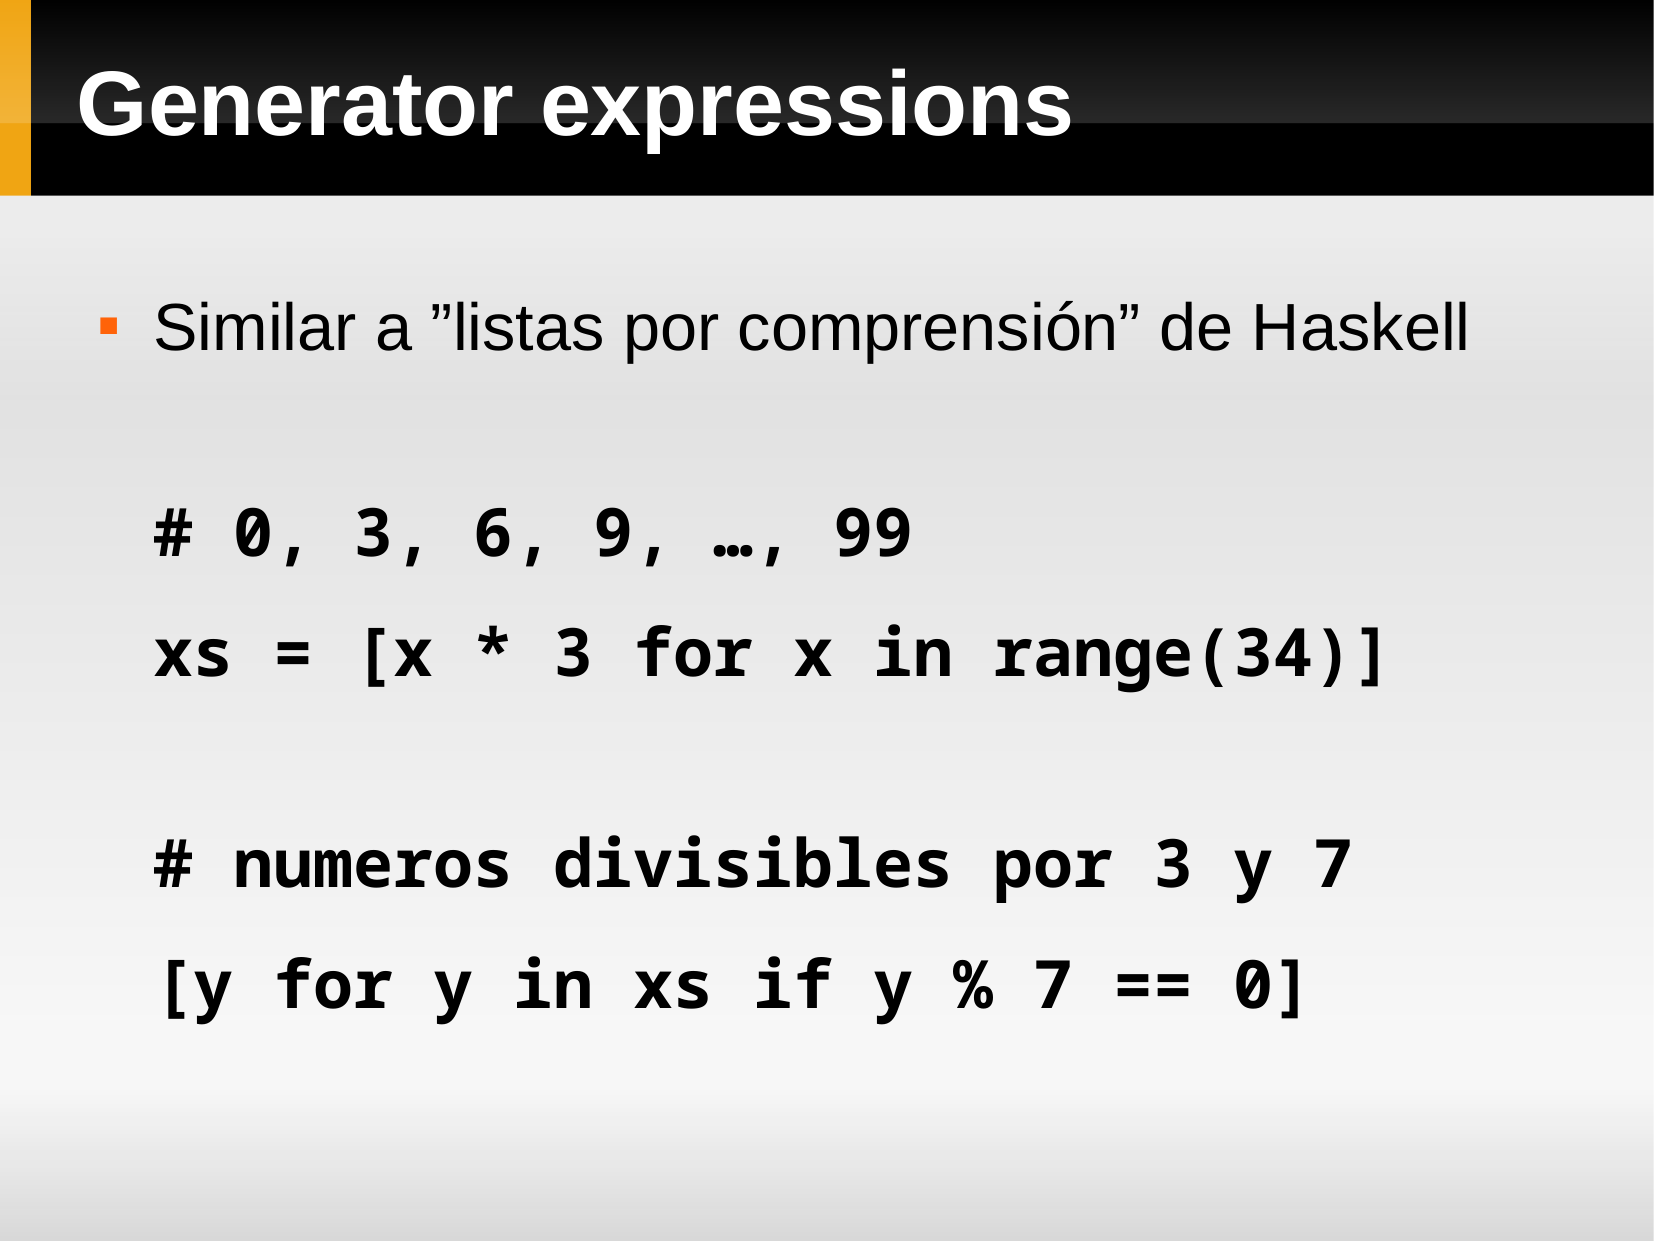

# Generator expressions
Similar a ”listas por comprensión” de Haskell
# 0, 3, 6, 9, …, 99
xs = [x * 3 for x in range(34)]
# numeros divisibles por 3 y 7
[y for y in xs if y % 7 == 0]